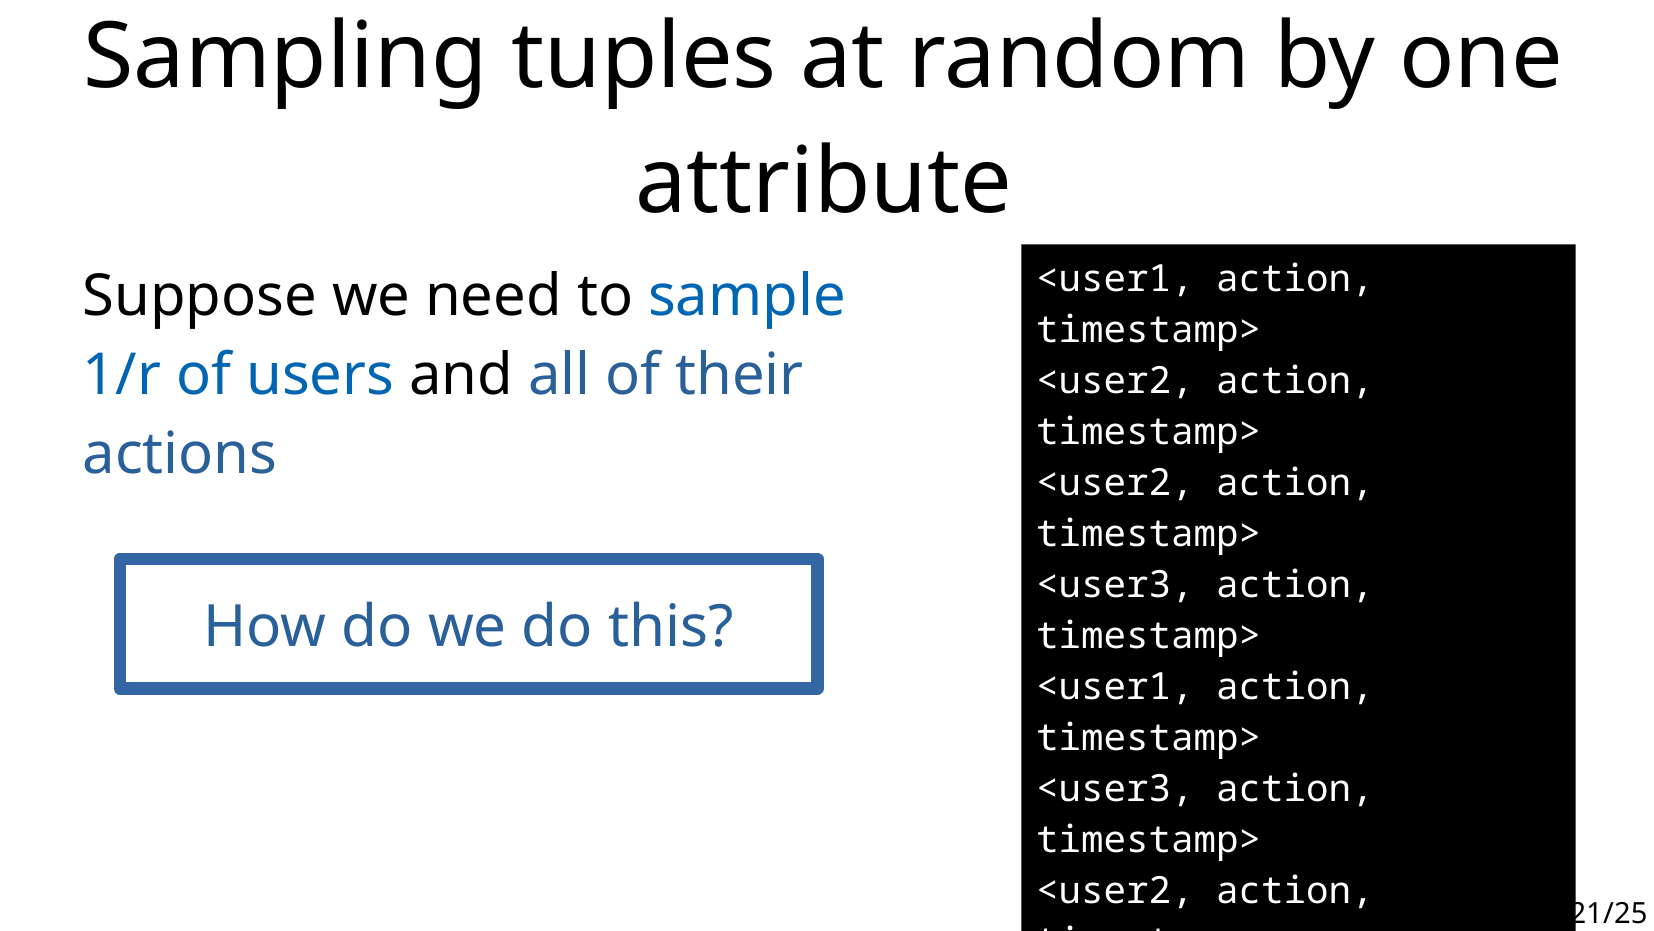

# Sampling tuples at random by one attribute
<user1, action, timestamp>
<user2, action, timestamp>
<user2, action, timestamp>
<user3, action, timestamp>
<user1, action, timestamp>
<user3, action, timestamp>
<user2, action, timestamp>
<user1, action, timestamp>
<user2, action, timestamp>
...
Suppose we need to sample 1/r of users and all of their actions
How do we do this?
21